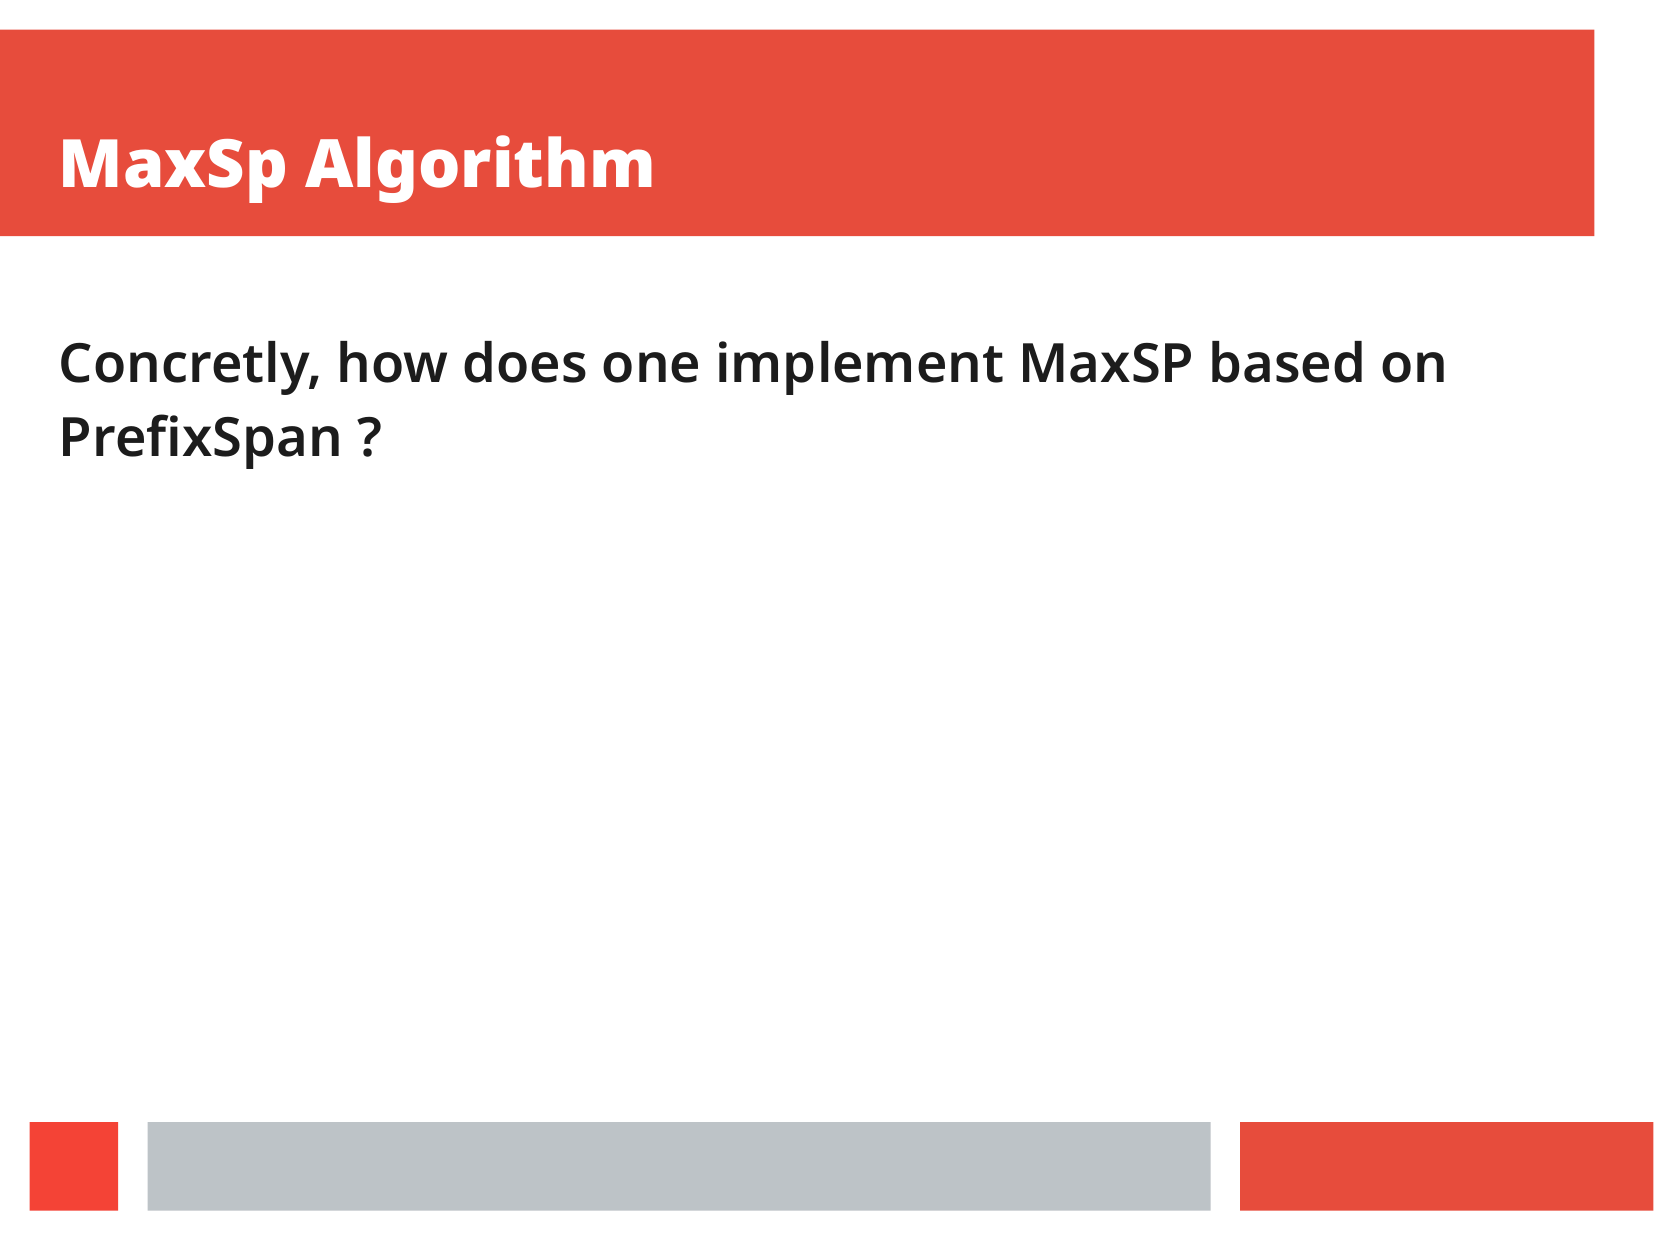

# MaxSp Algorithm
Concretly, how does one implement MaxSP based on PrefixSpan ?